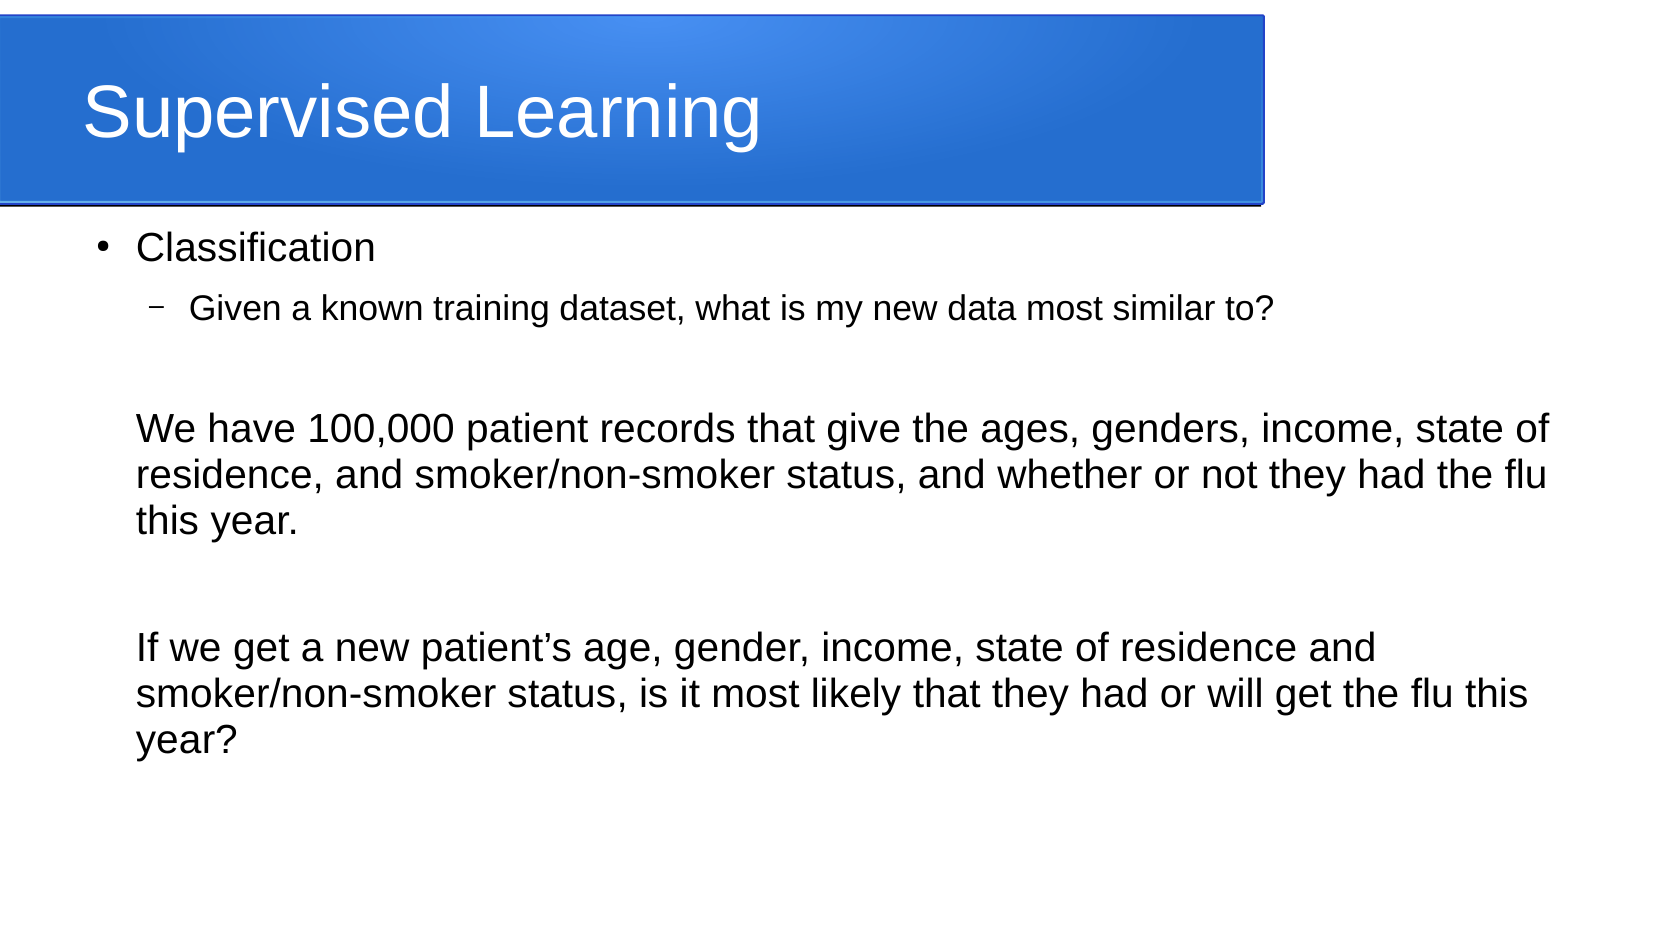

# Supervised Learning
Classification
Given a known training dataset, what is my new data most similar to?
We have 100,000 patient records that give the ages, genders, income, state of residence, and smoker/non-smoker status, and whether or not they had the flu this year.
If we get a new patient’s age, gender, income, state of residence and smoker/non-smoker status, is it most likely that they had or will get the flu this year?